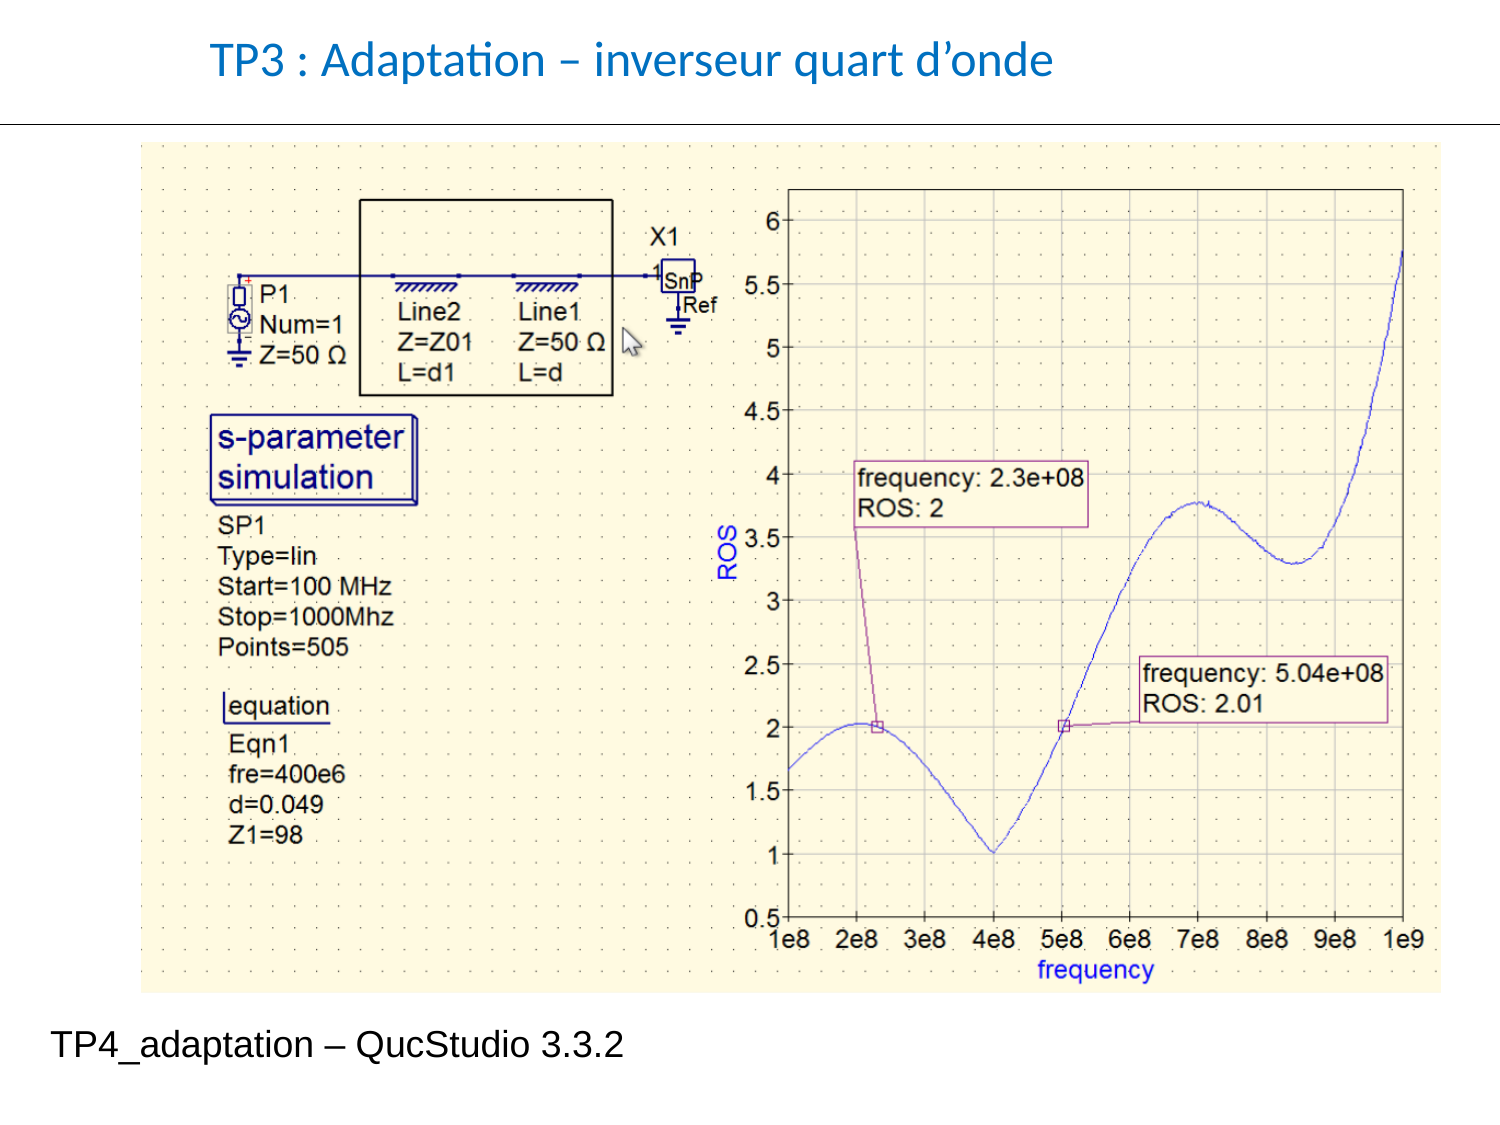

TP3 : Adaptation – inverseur quart d’onde
TP4_adaptation – QucStudio 3.3.2